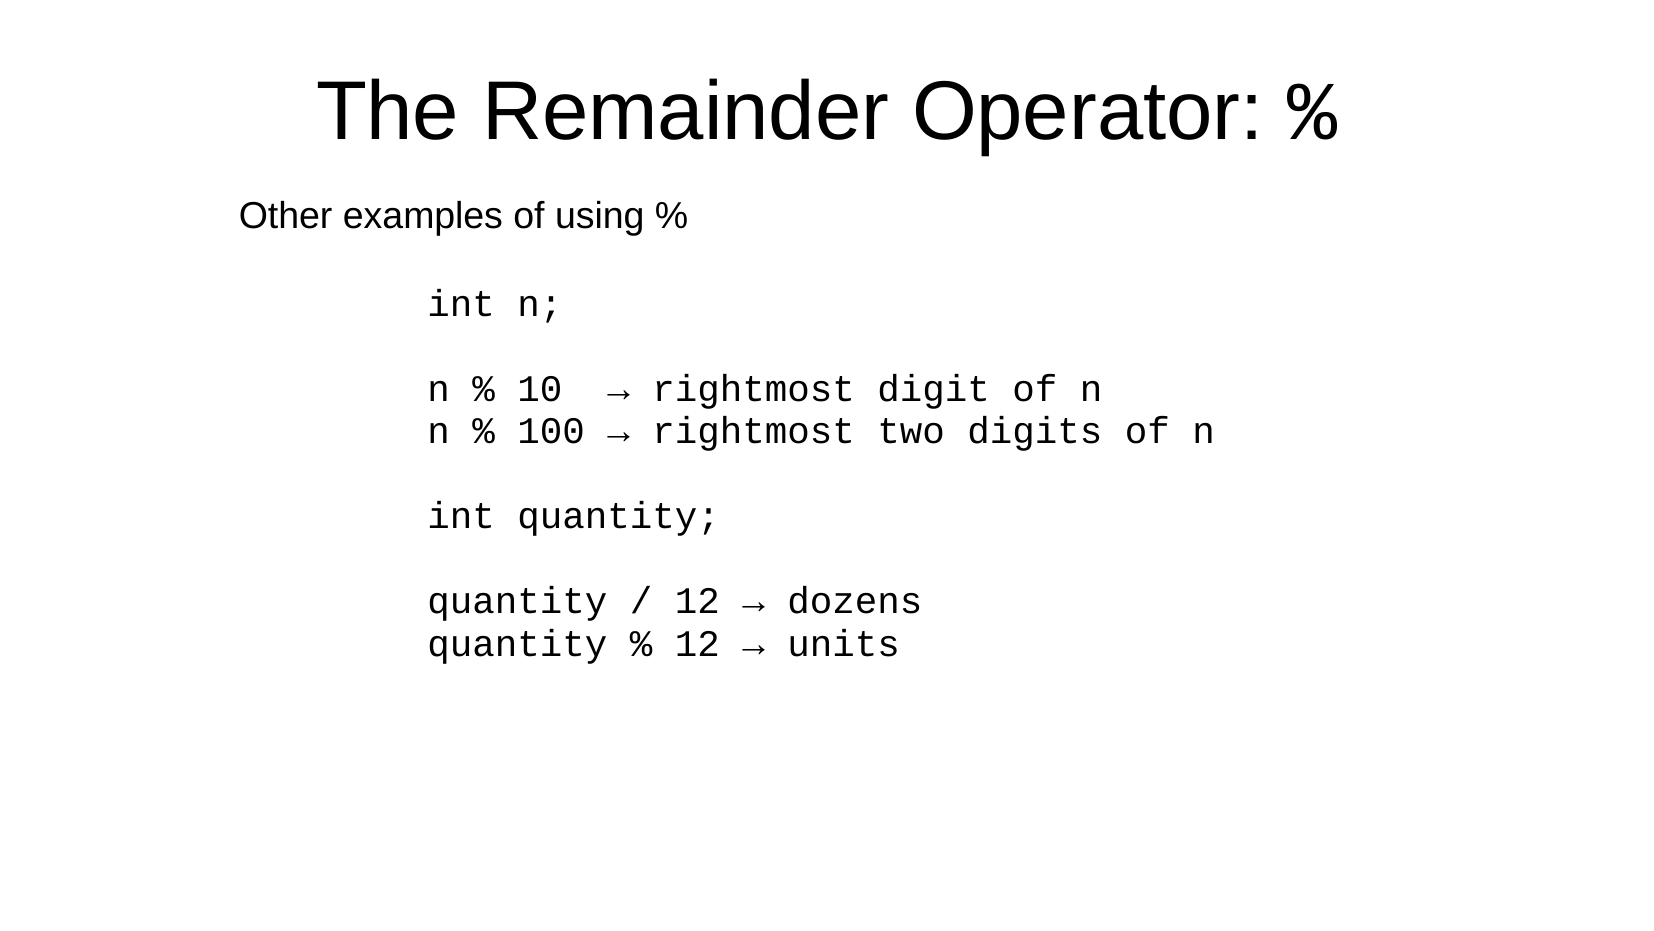

# The Remainder Operator: %
Other examples of using %
int n;
n % 10 → rightmost digit of n
n % 100 → rightmost two digits of n
int quantity;
quantity / 12 → dozens
quantity % 12 → units